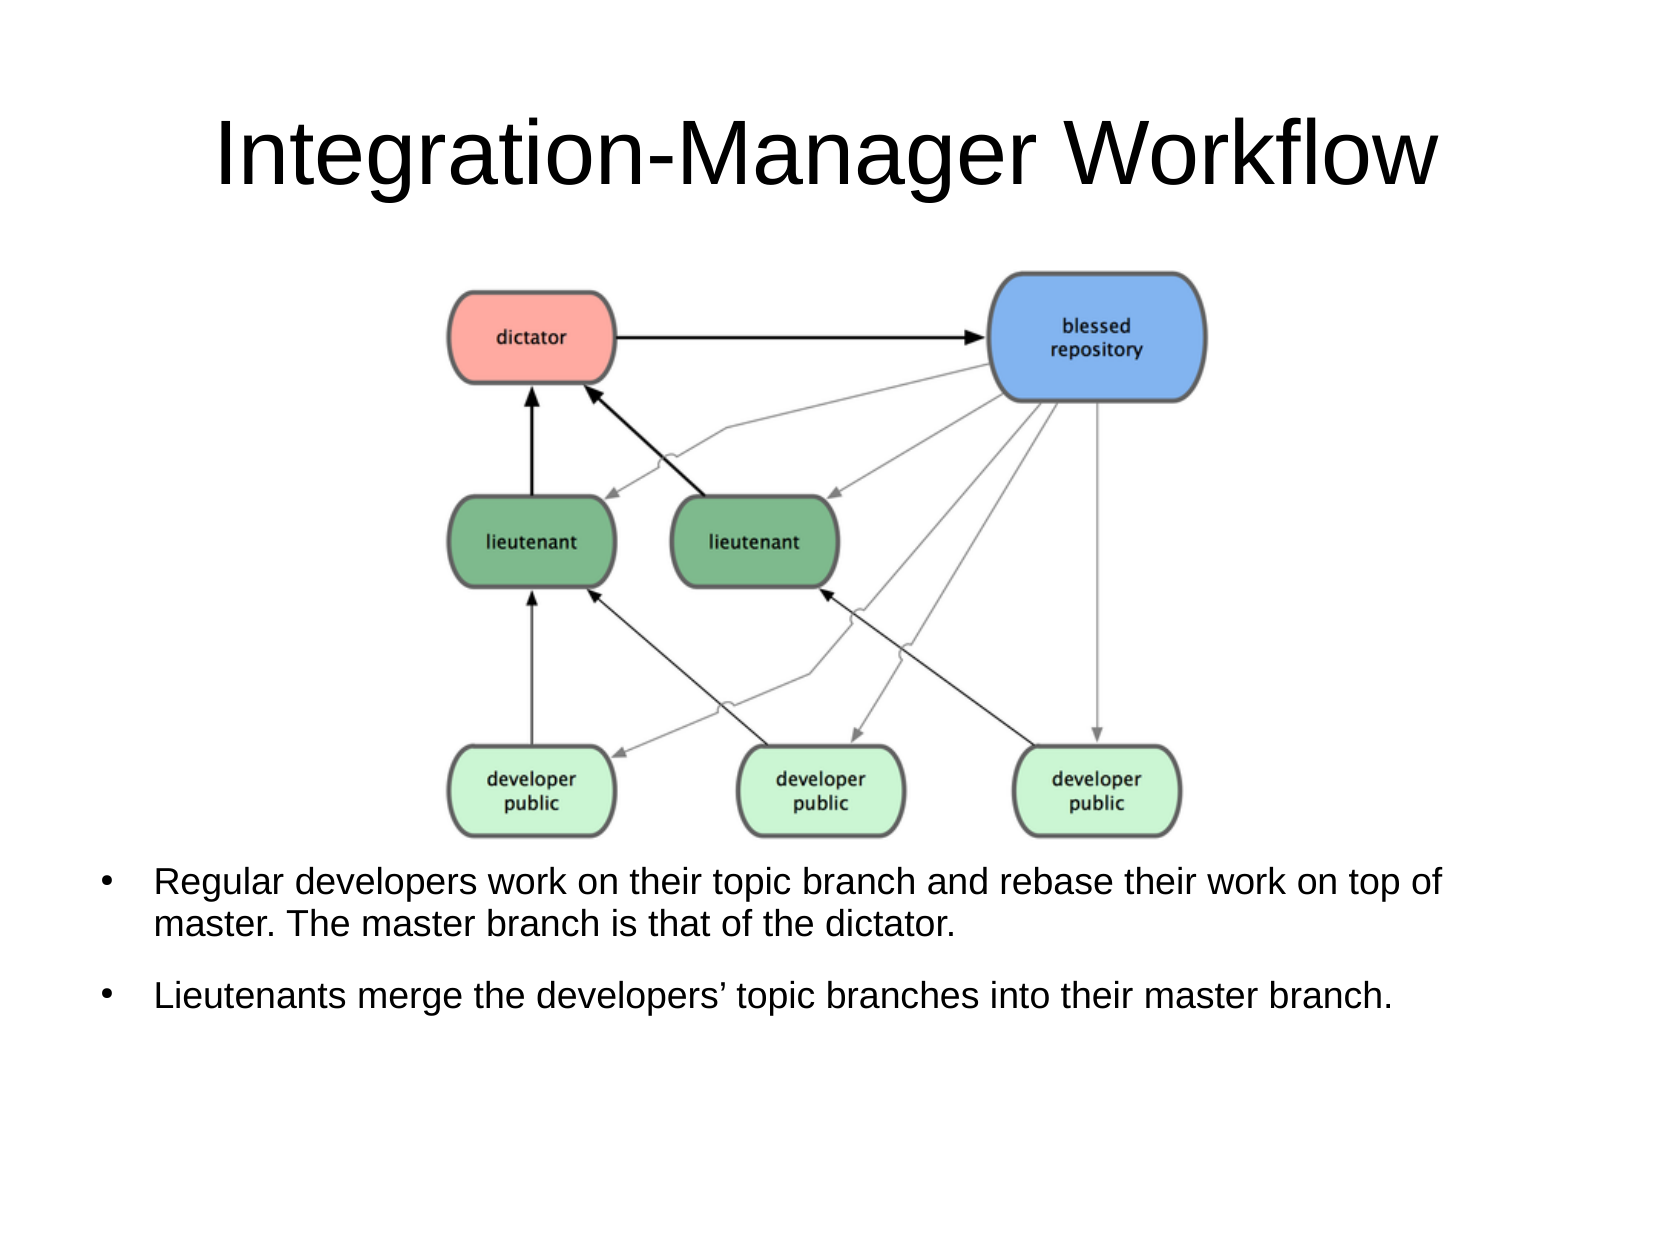

# Integration-Manager Workflow
Regular developers work on their topic branch and rebase their work on top of master. The master branch is that of the dictator.
Lieutenants merge the developers’ topic branches into their master branch.